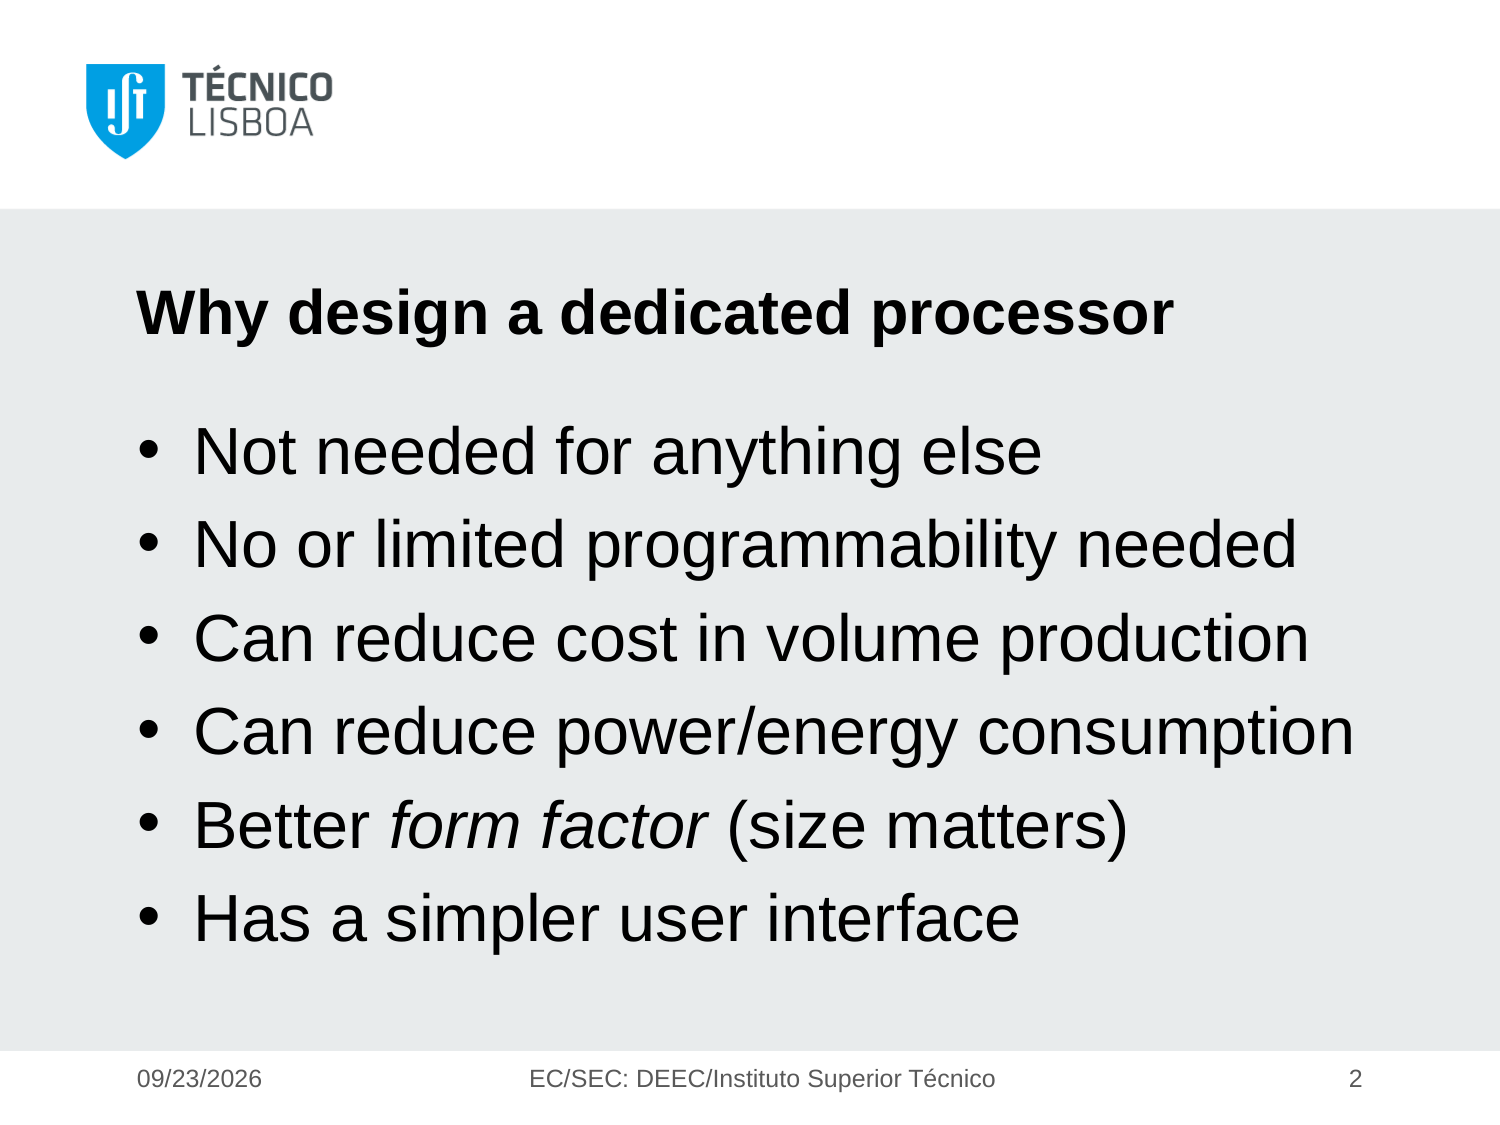

# Why design a dedicated processor
Not needed for anything else
No or limited programmability needed
Can reduce cost in volume production
Can reduce power/energy consumption
Better form factor (size matters)
Has a simpler user interface
EC/SEC: DEEC/Instituto Superior Técnico
2